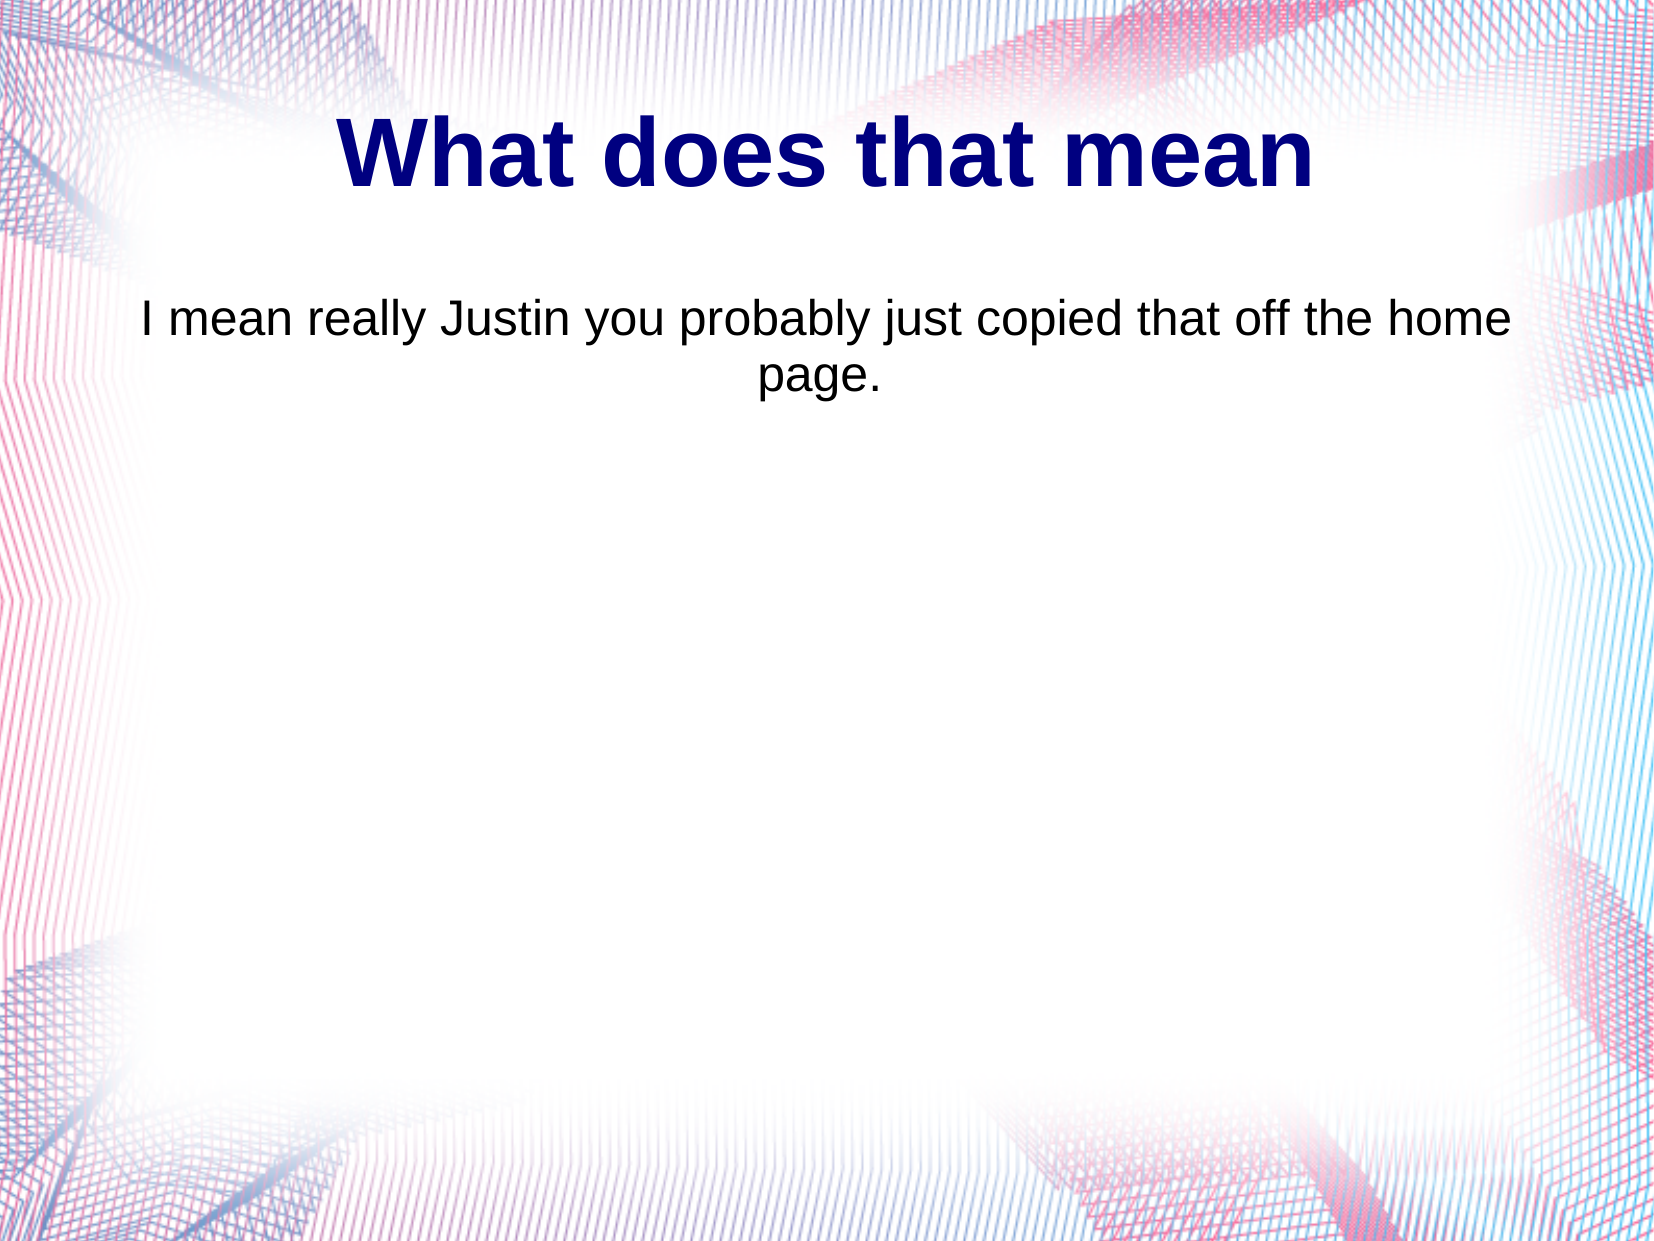

# What does that mean
I mean really Justin you probably just copied that off the home page.